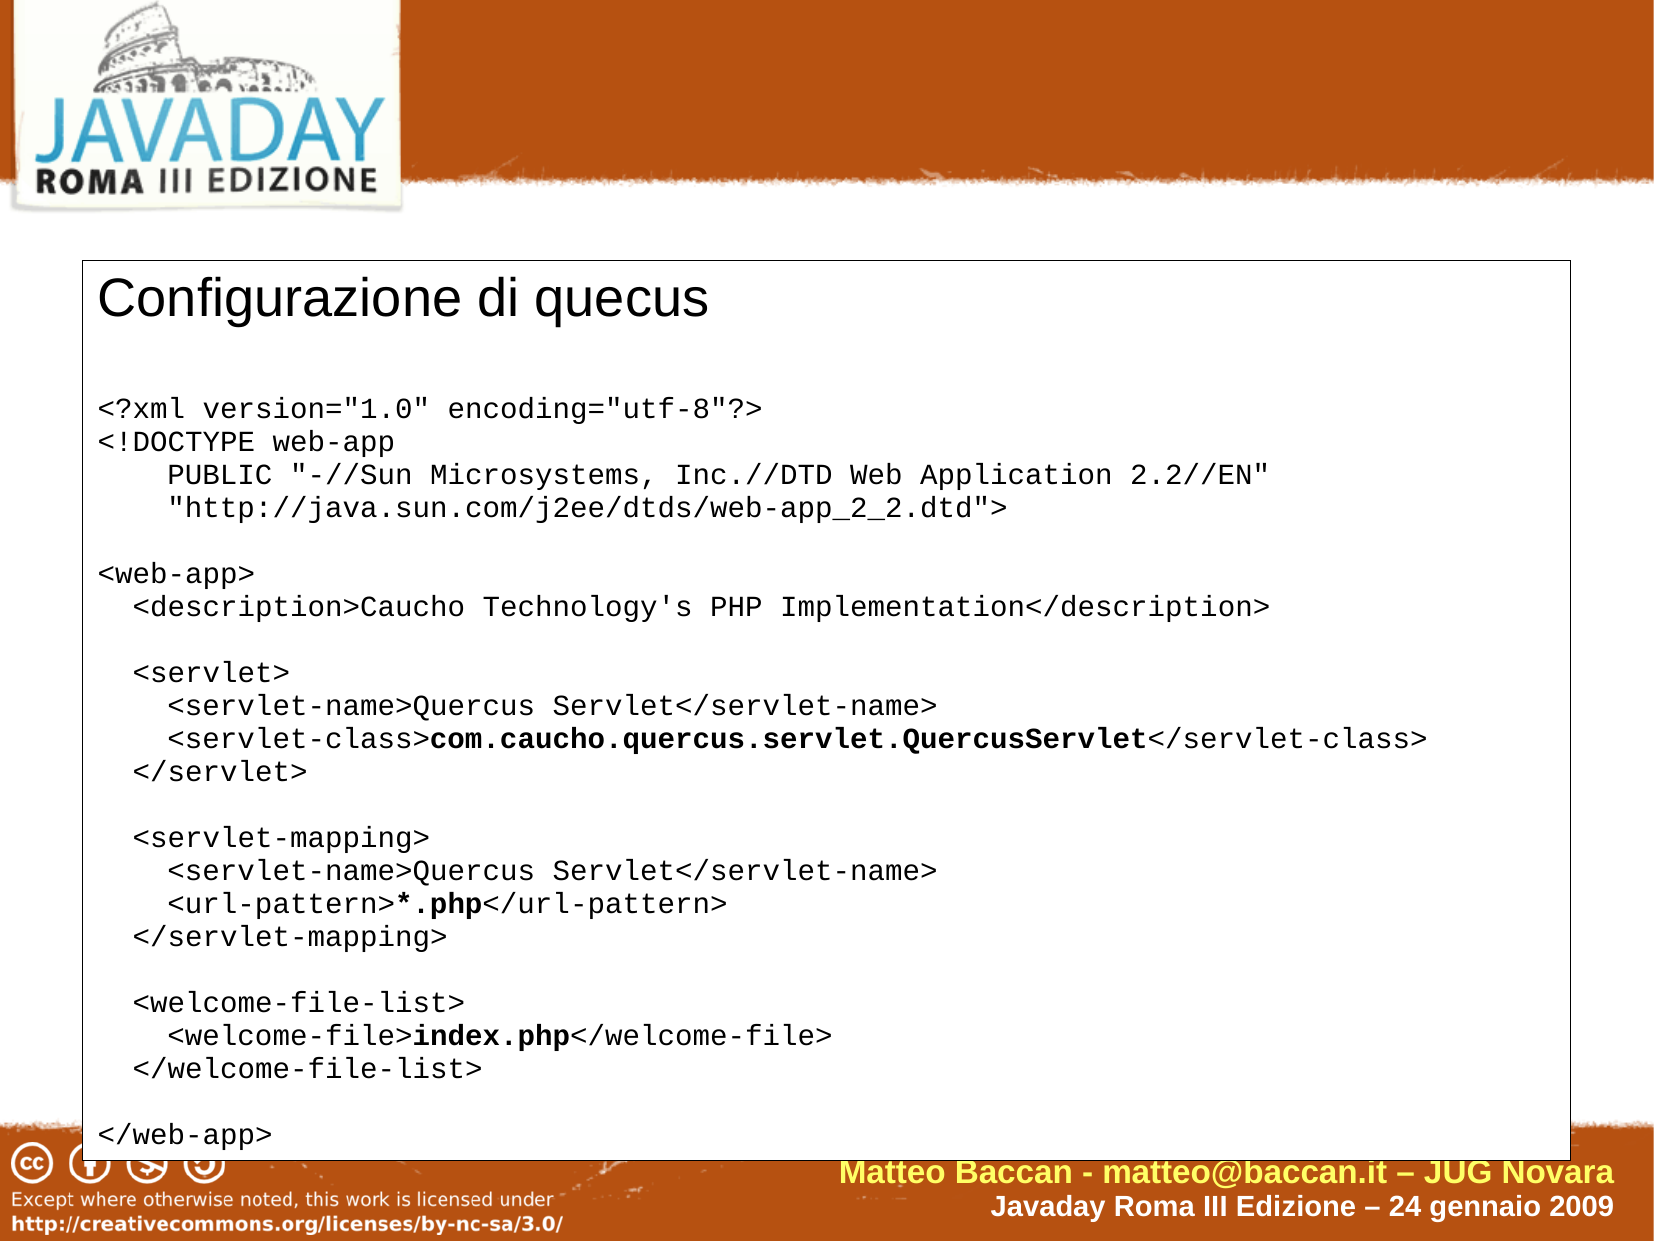

Configurazione di quecus
<?xml version="1.0" encoding="utf-8"?>
<!DOCTYPE web-app
 PUBLIC "-//Sun Microsystems, Inc.//DTD Web Application 2.2//EN"
 "http://java.sun.com/j2ee/dtds/web-app_2_2.dtd">
<web-app>
 <description>Caucho Technology's PHP Implementation</description>
 <servlet>
 <servlet-name>Quercus Servlet</servlet-name>
 <servlet-class>com.caucho.quercus.servlet.QuercusServlet</servlet-class>
 </servlet>
 <servlet-mapping>
 <servlet-name>Quercus Servlet</servlet-name>
 <url-pattern>*.php</url-pattern>
 </servlet-mapping>
 <welcome-file-list>
 <welcome-file>index.php</welcome-file>
 </welcome-file-list>
</web-app>